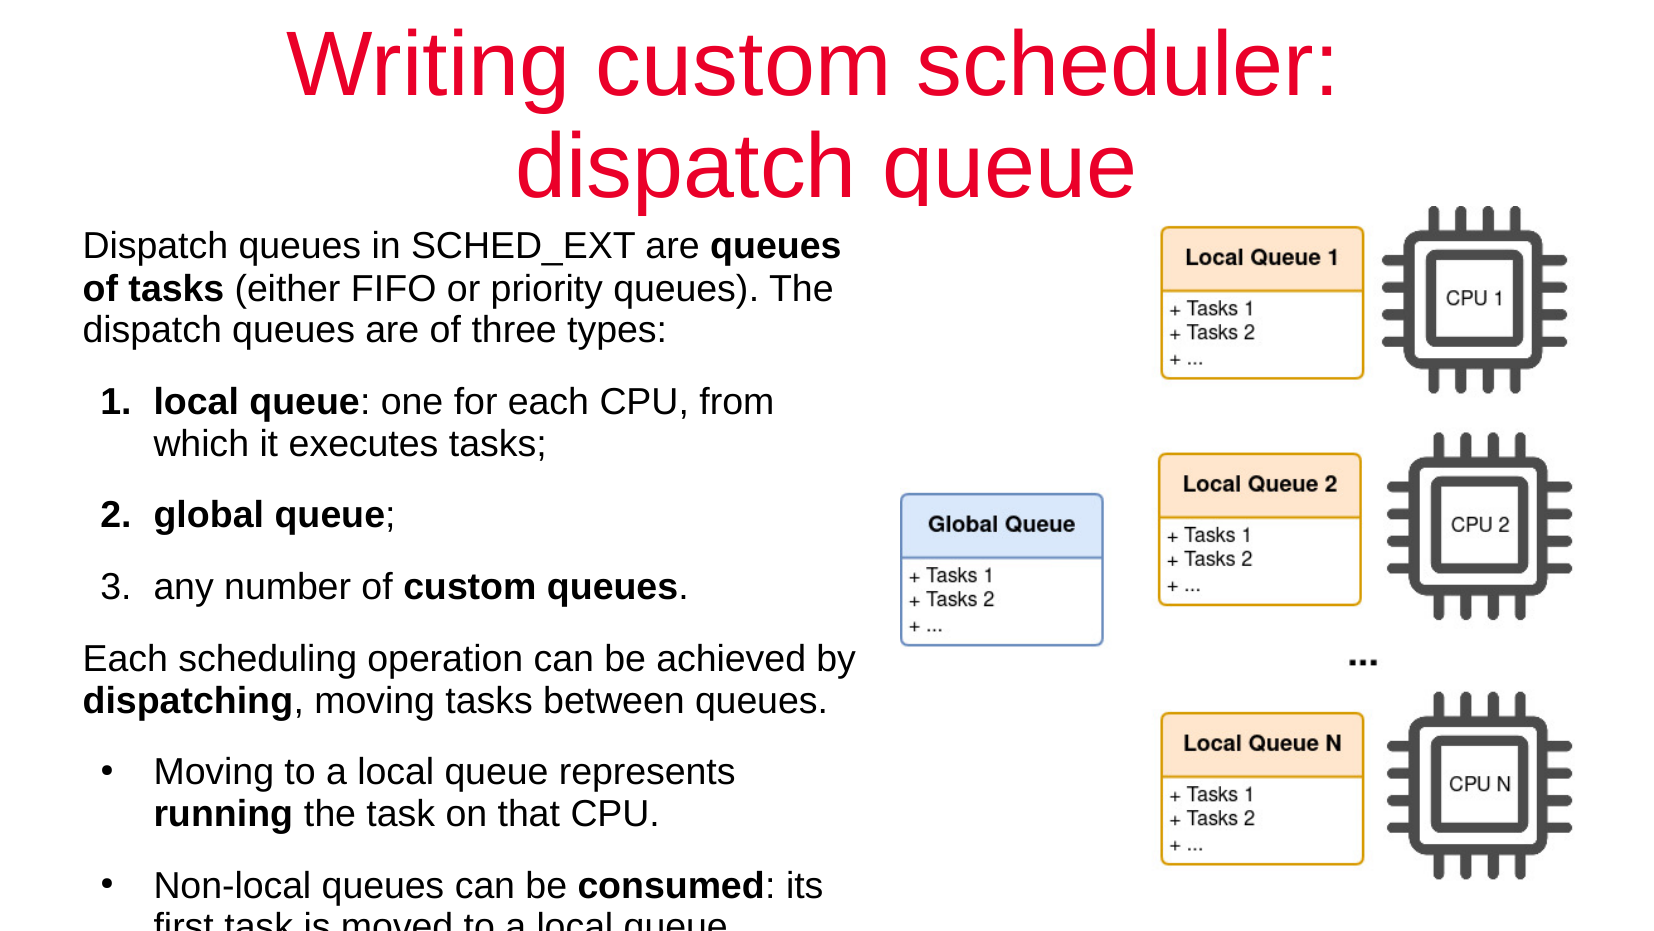

# Writing custom scheduler: dispatch queue
Dispatch queues in SCHED_EXT are queues of tasks (either FIFO or priority queues). The dispatch queues are of three types:
local queue: one for each CPU, from which it executes tasks;
global queue;
any number of custom queues.
Each scheduling operation can be achieved by dispatching, moving tasks between queues.
Moving to a local queue represents running the task on that CPU.
Non-local queues can be consumed: its first task is moved to a local queue.